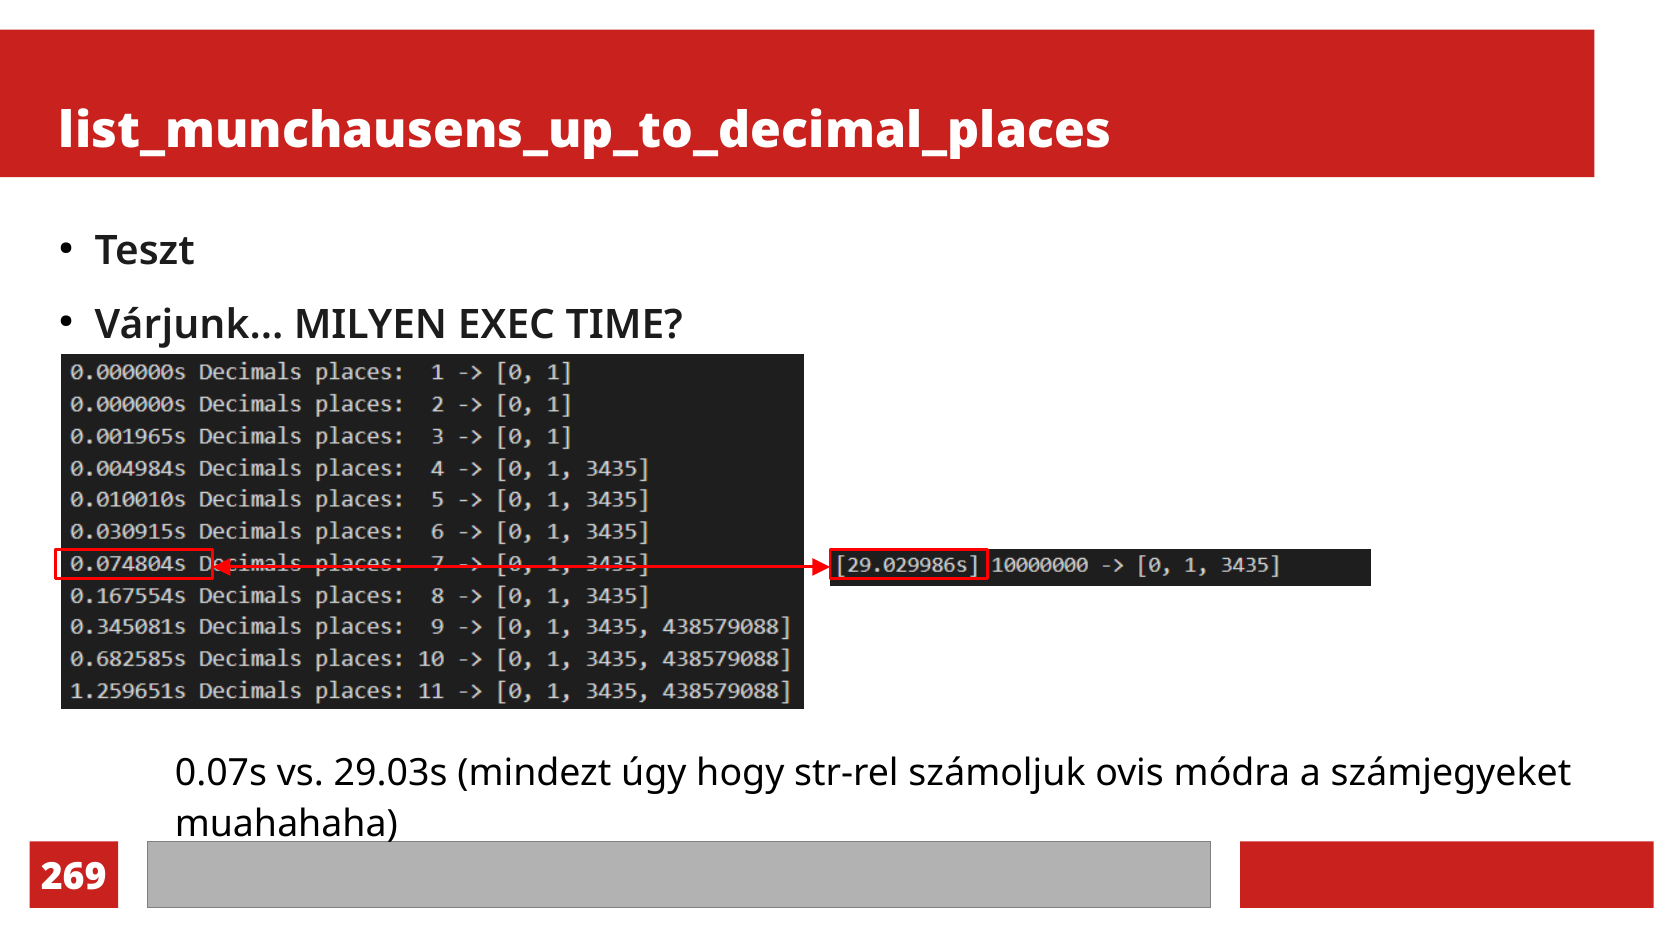

# list_munchausens_up_to_decimal_places
Teszt
Várjunk... MILYEN EXEC TIME?
0.07s vs. 29.03s (mindezt úgy hogy str-rel számoljuk ovis módra a számjegyeket muahahaha)
269